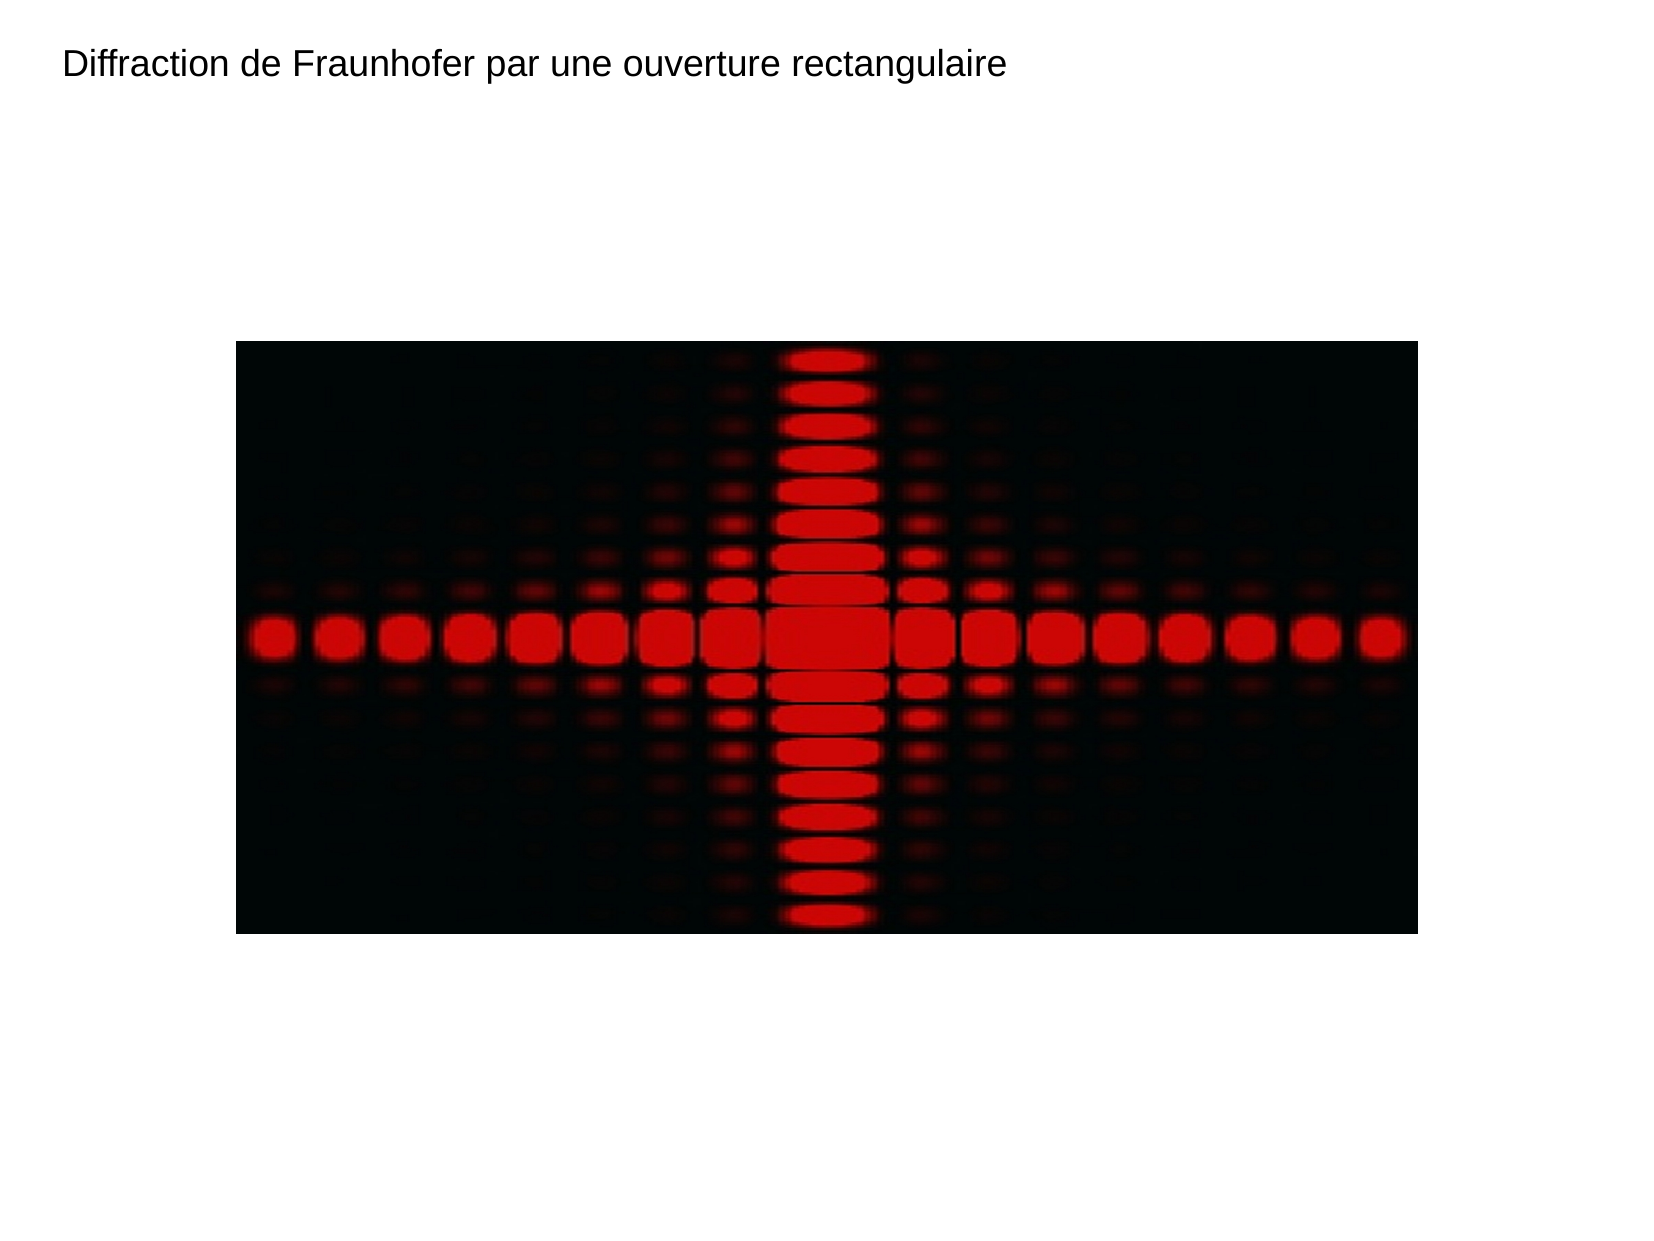

Diffraction de Fraunhofer par une ouverture rectangulaire